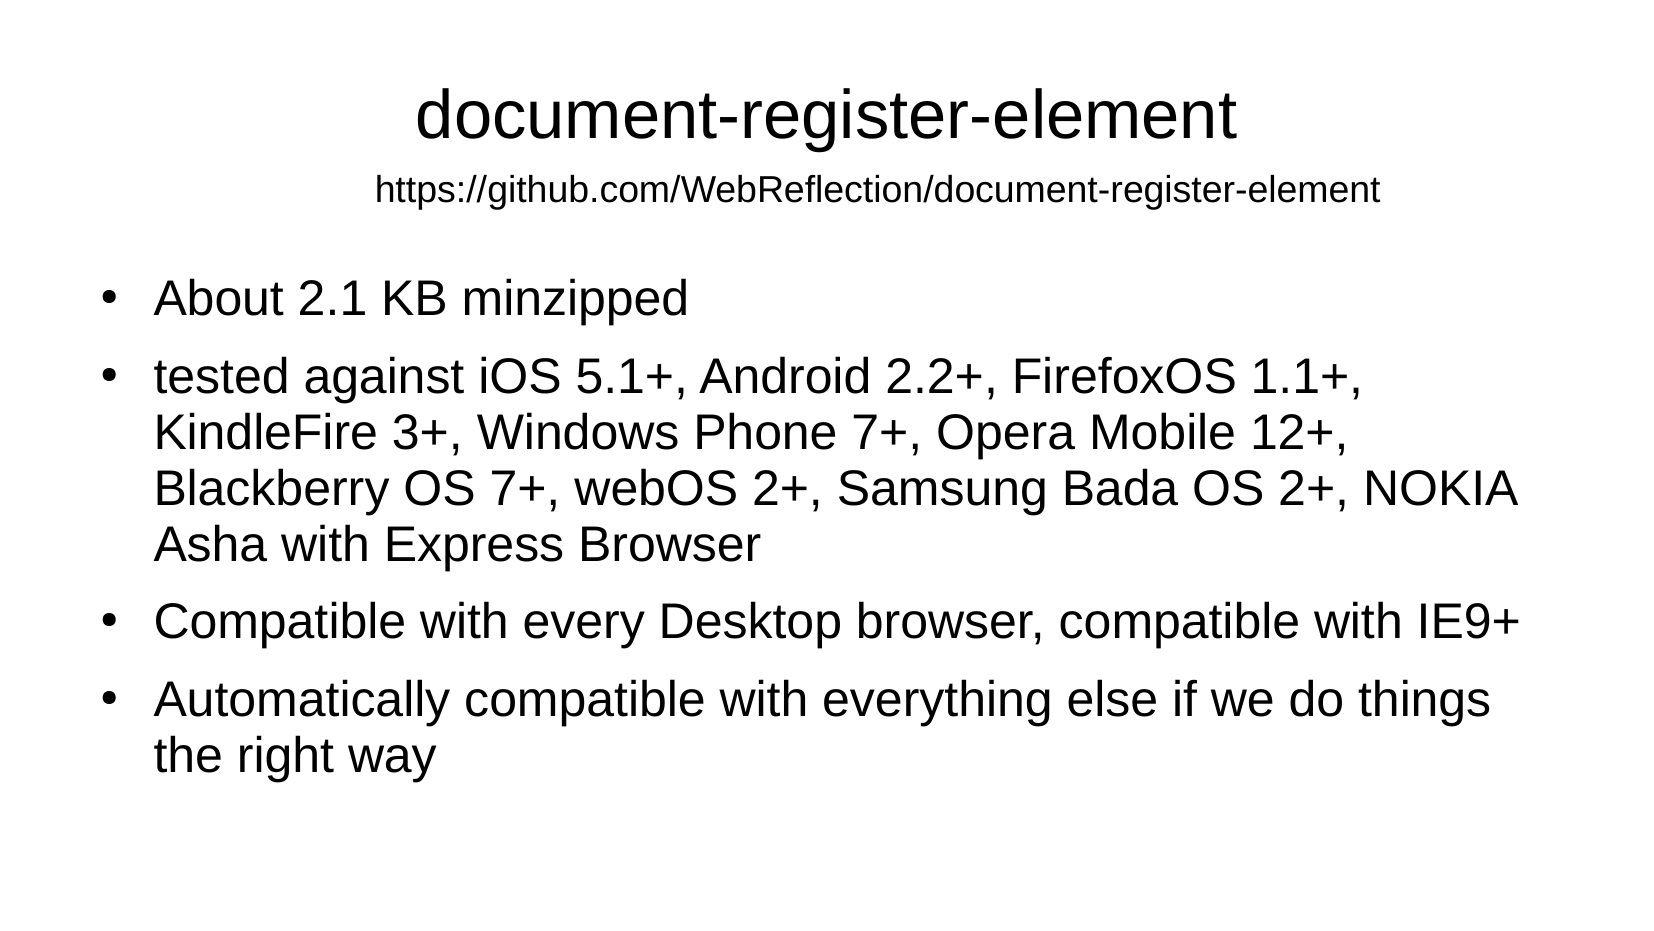

# document-register-element
https://github.com/WebReflection/document-register-element
About 2.1 KB minzipped
tested against iOS 5.1+, Android 2.2+, FirefoxOS 1.1+, KindleFire 3+, Windows Phone 7+, Opera Mobile 12+, Blackberry OS 7+, webOS 2+, Samsung Bada OS 2+, NOKIA Asha with Express Browser
Compatible with every Desktop browser, compatible with IE9+
Automatically compatible with everything else if we do things the right way